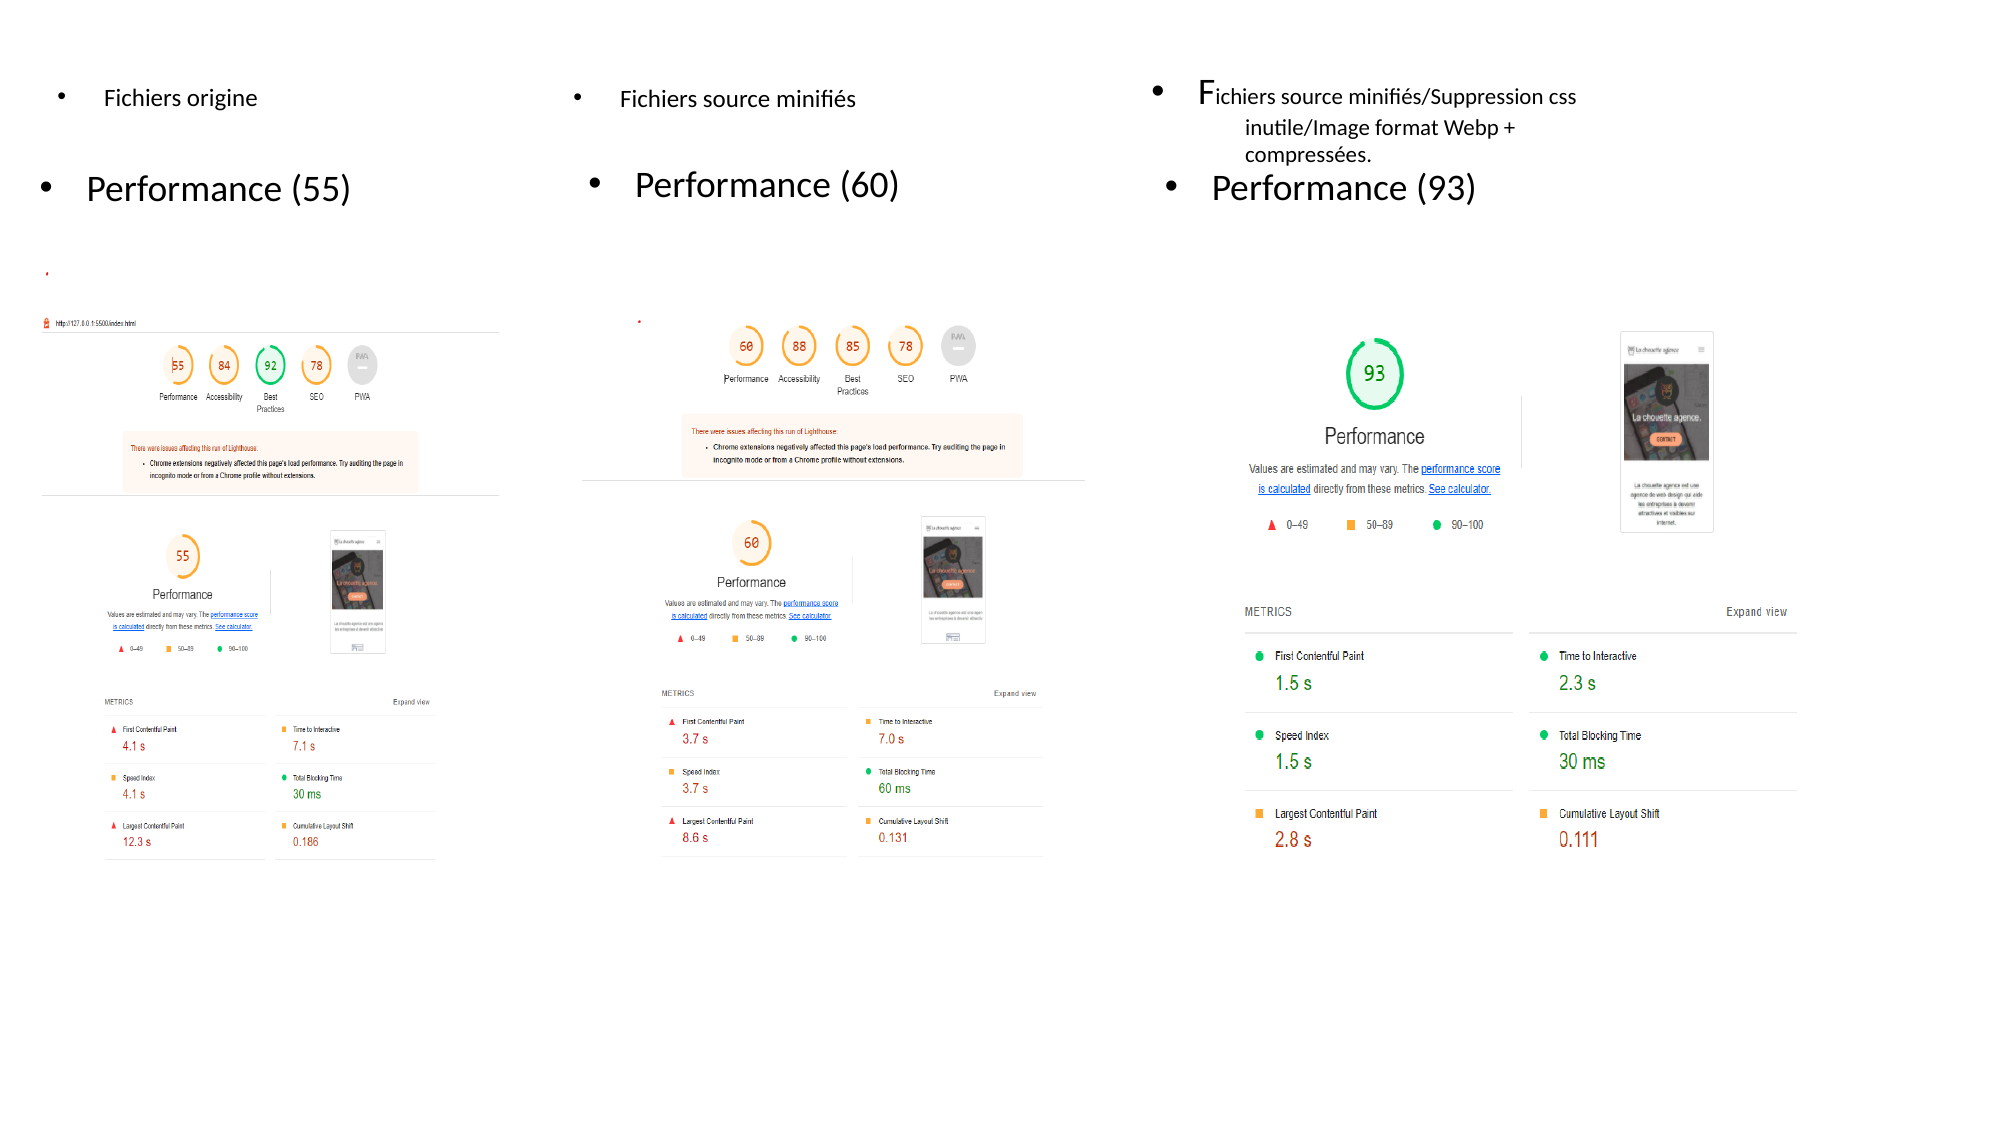

Fichiers source minifiés/Suppression css inutile/Image format Webp + compressées.
Fichiers origine
Fichiers source minifiés
Performance (60)
Performance (93)
Performance (55)